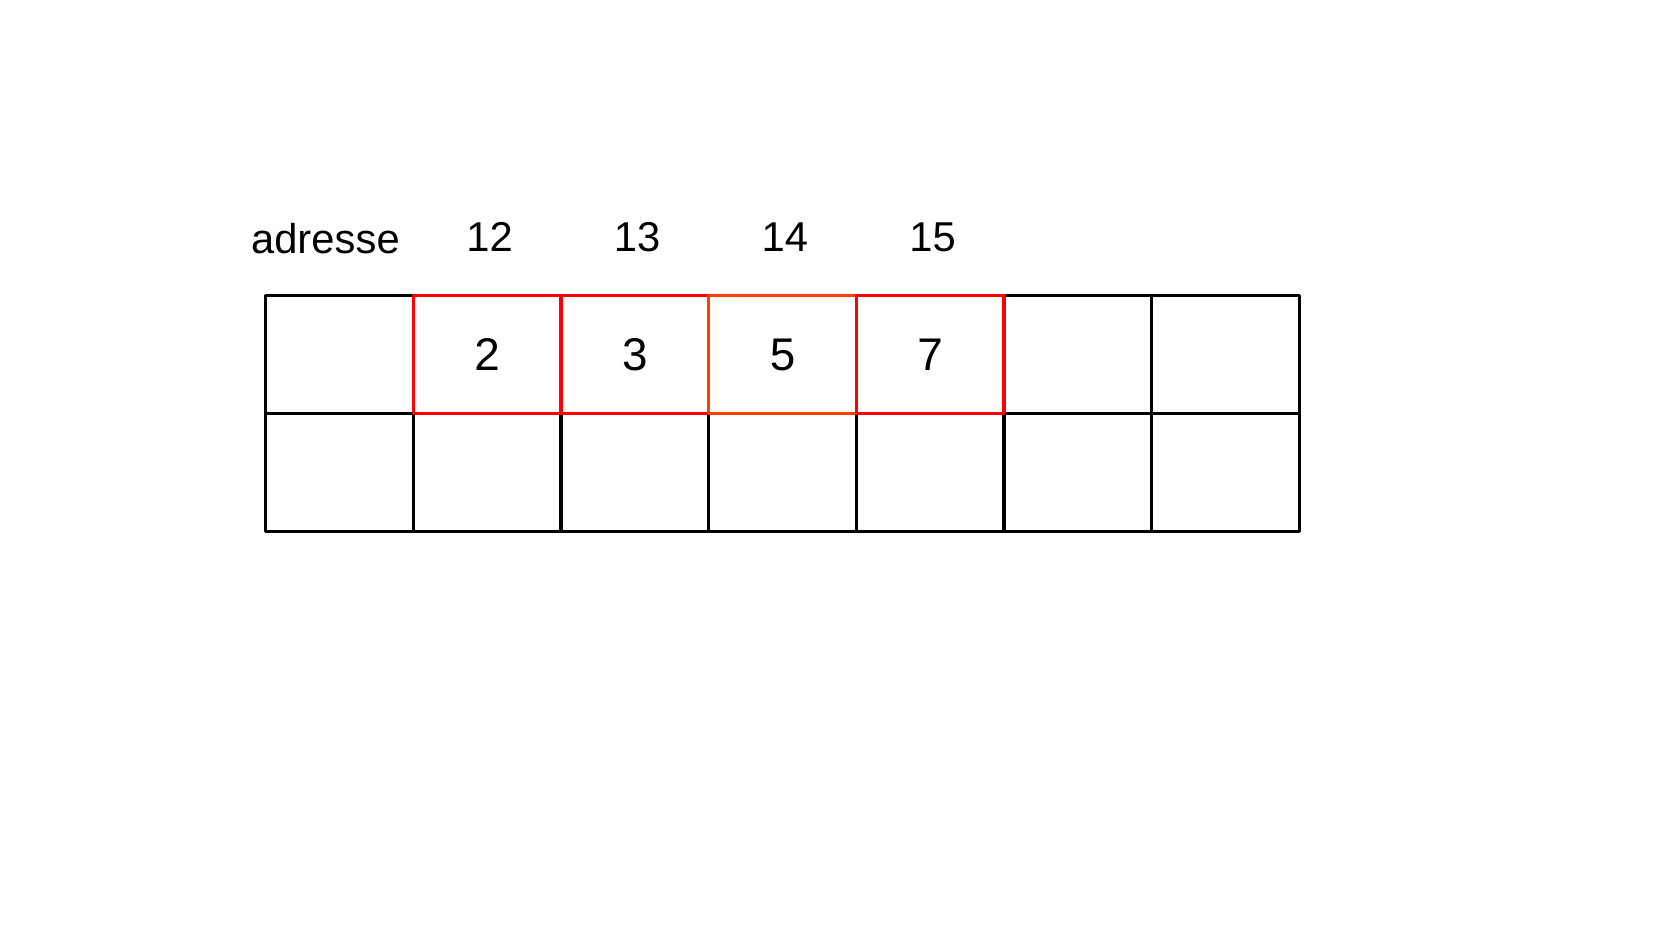

12
13
14
15
adresse
2
3
5
7